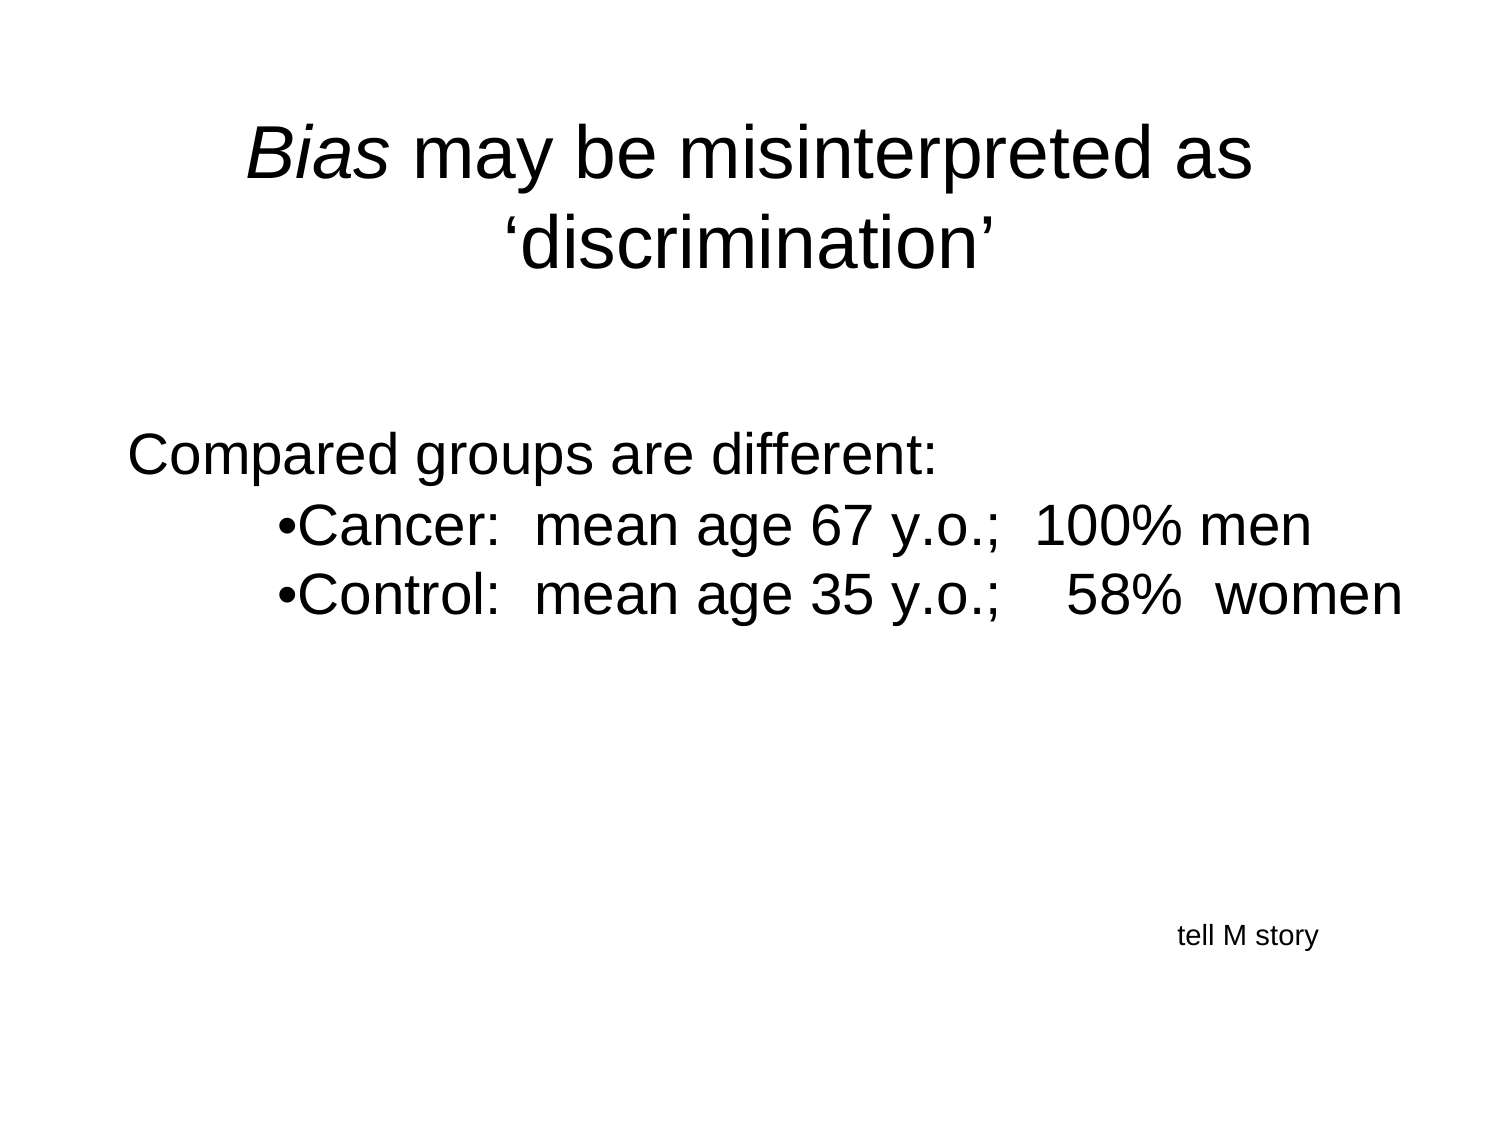

# Bias may be misinterpreted as ‘discrimination’
Compared groups are different:
	•Cancer: mean age 67 y.o.; 100% men
	•Control: mean age 35 y.o.; 58% women
								tell M story